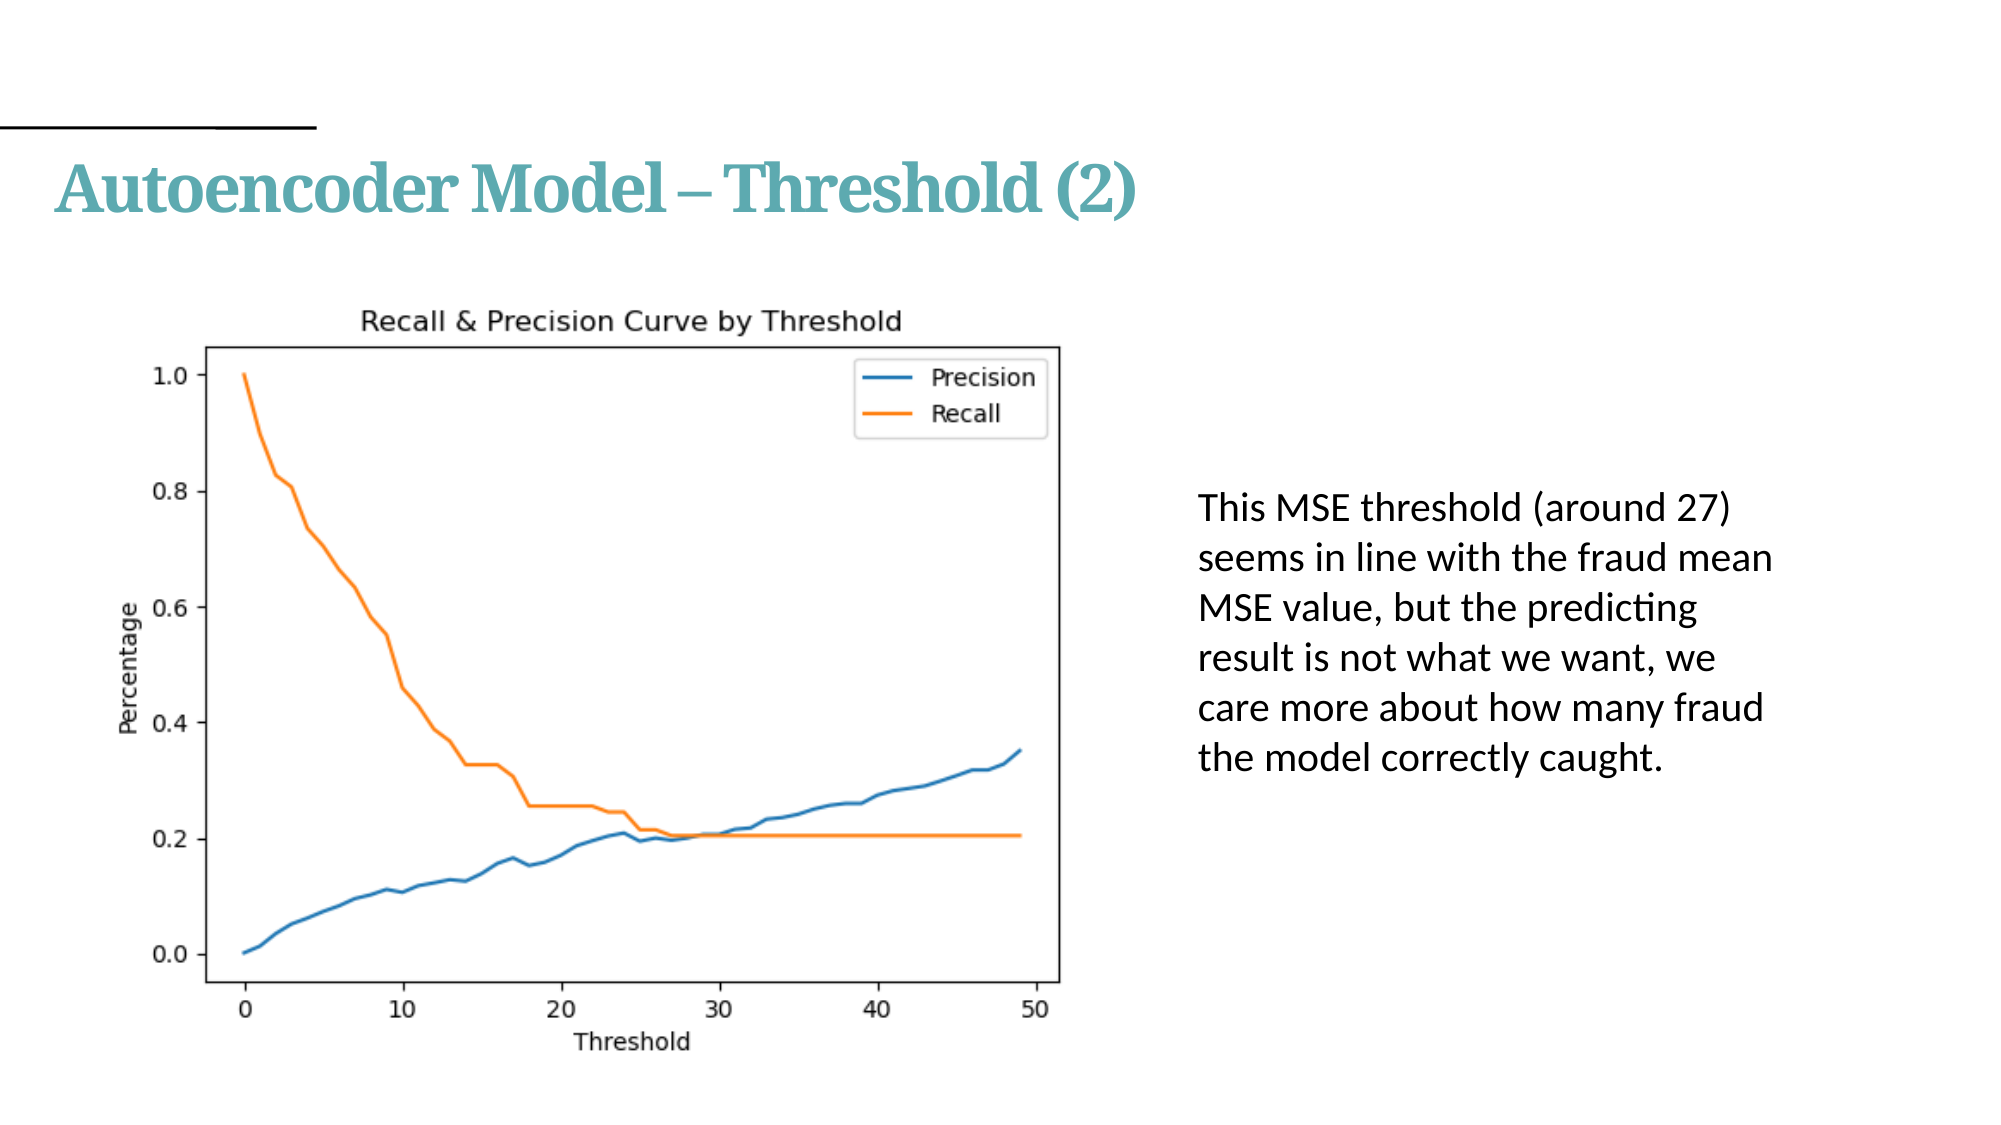

# Autoencoder Model – Threshold (2)
This MSE threshold (around 27) seems in line with the fraud mean MSE value, but the predicting result is not what we want, we care more about how many fraud the model correctly caught.